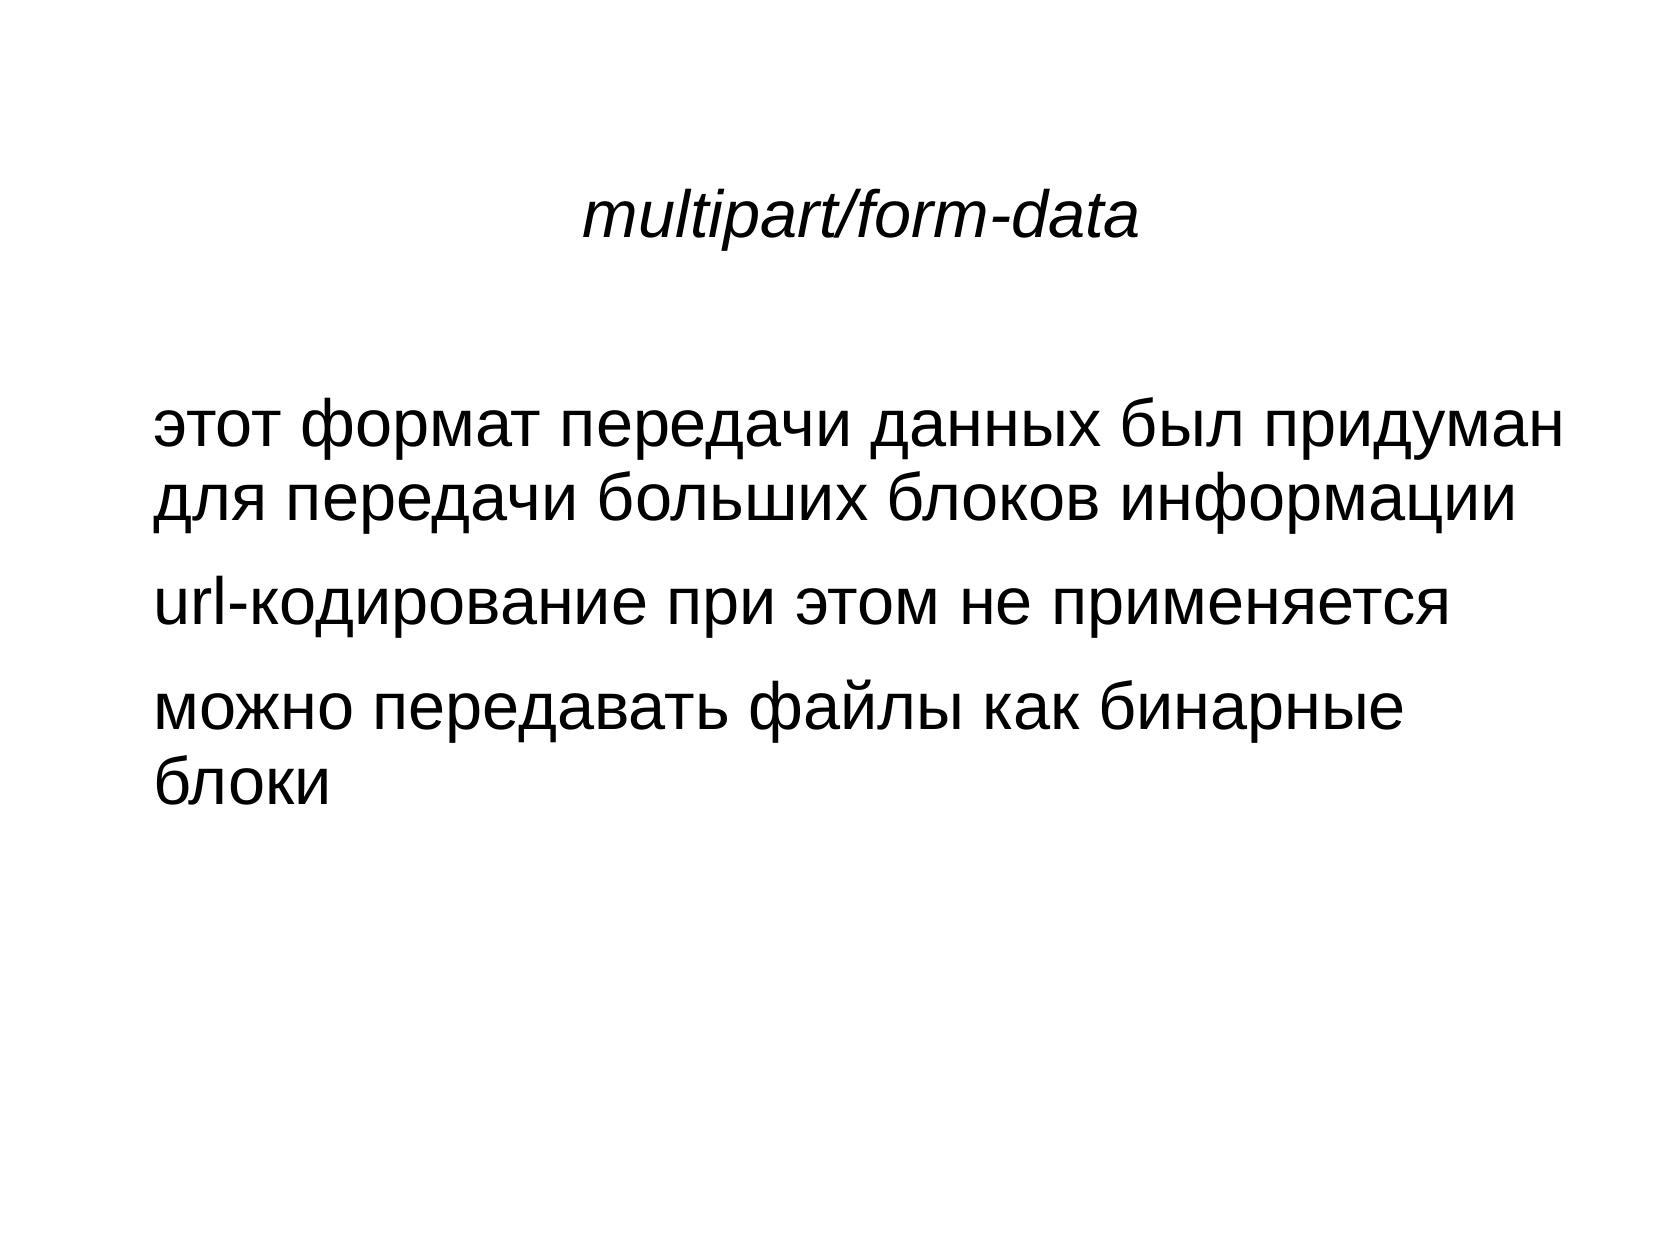

# multipart/form-data
этот формат передачи данных был придуман для передачи больших блоков информации
url-кодирование при этом не применяется
можно передавать файлы как бинарные блоки